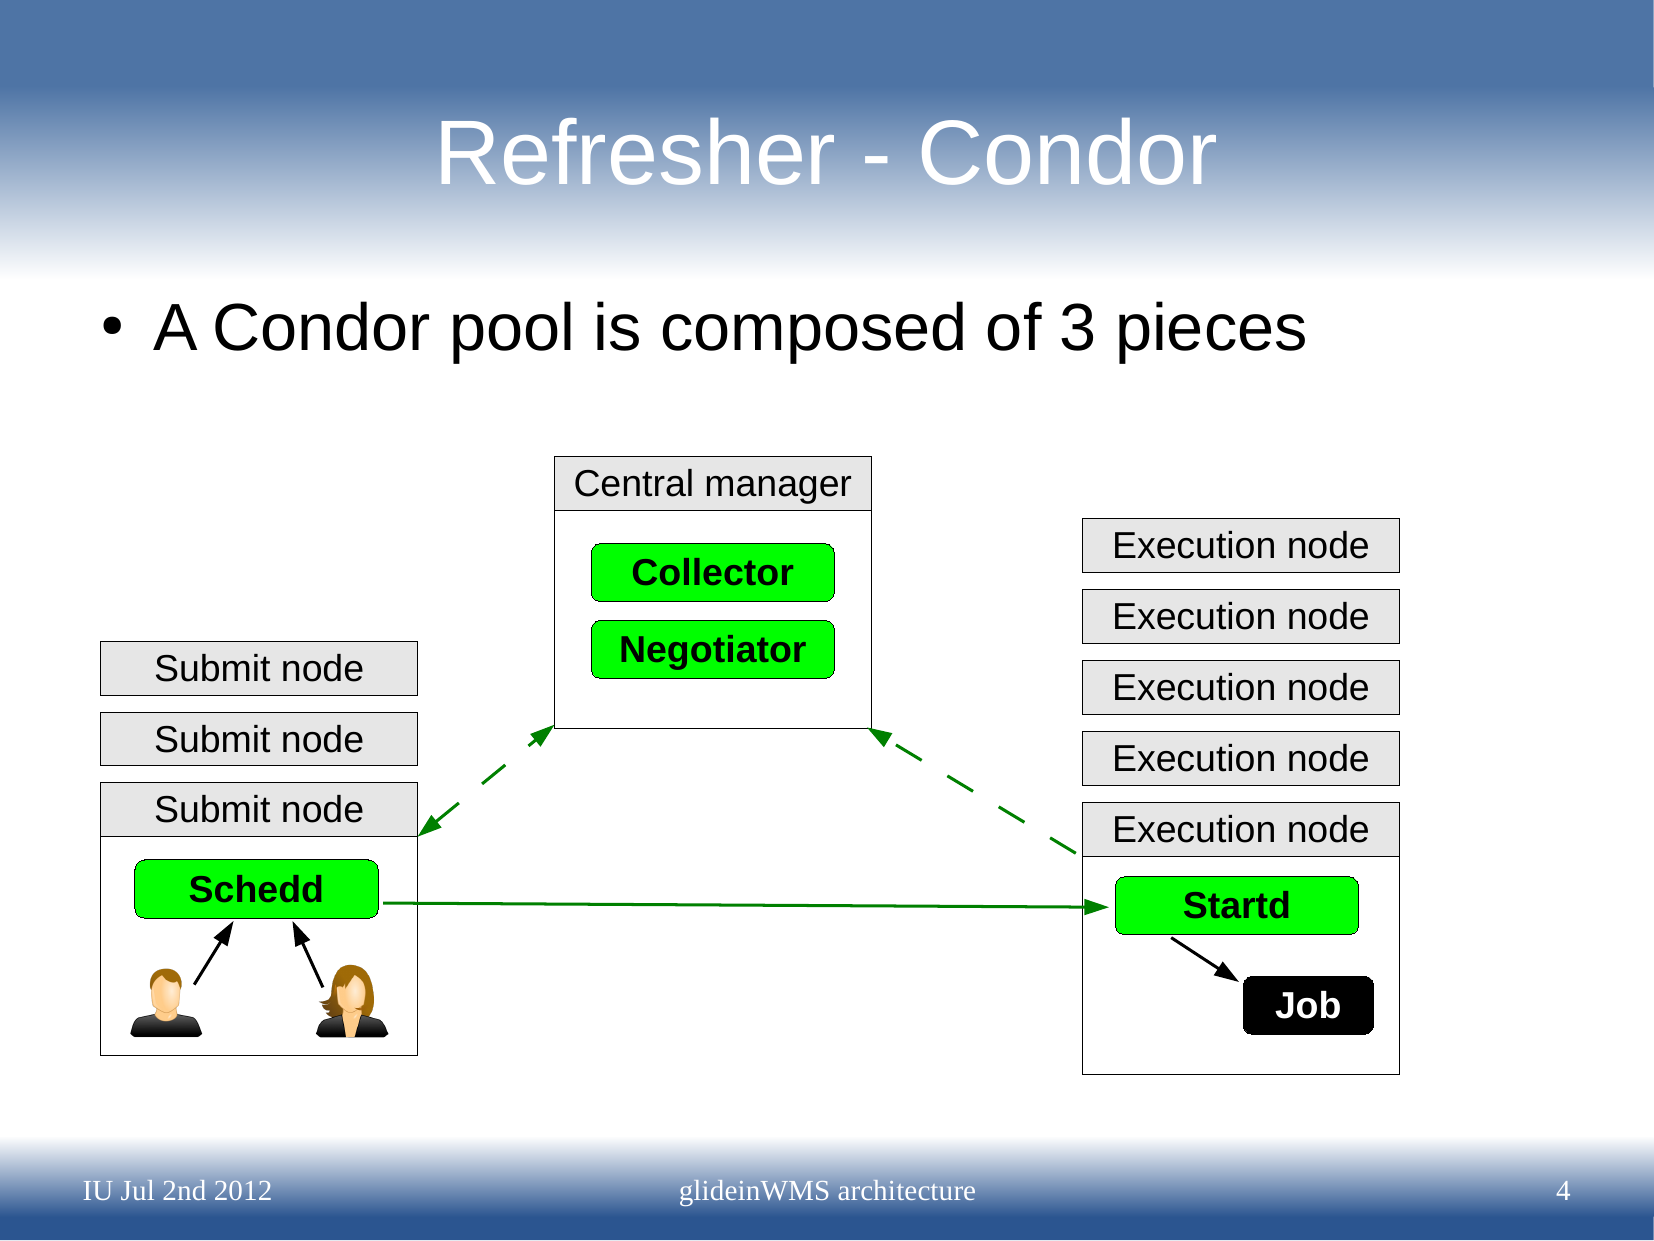

# Refresher - Condor
A Condor pool is composed of 3 pieces
Central manager
Execution node
Collector
Execution node
Negotiator
Submit node
Execution node
Submit node
Execution node
Submit node
Execution node
Schedd
Startd
Job
IU Jul 2nd 2012
glideinWMS architecture
4